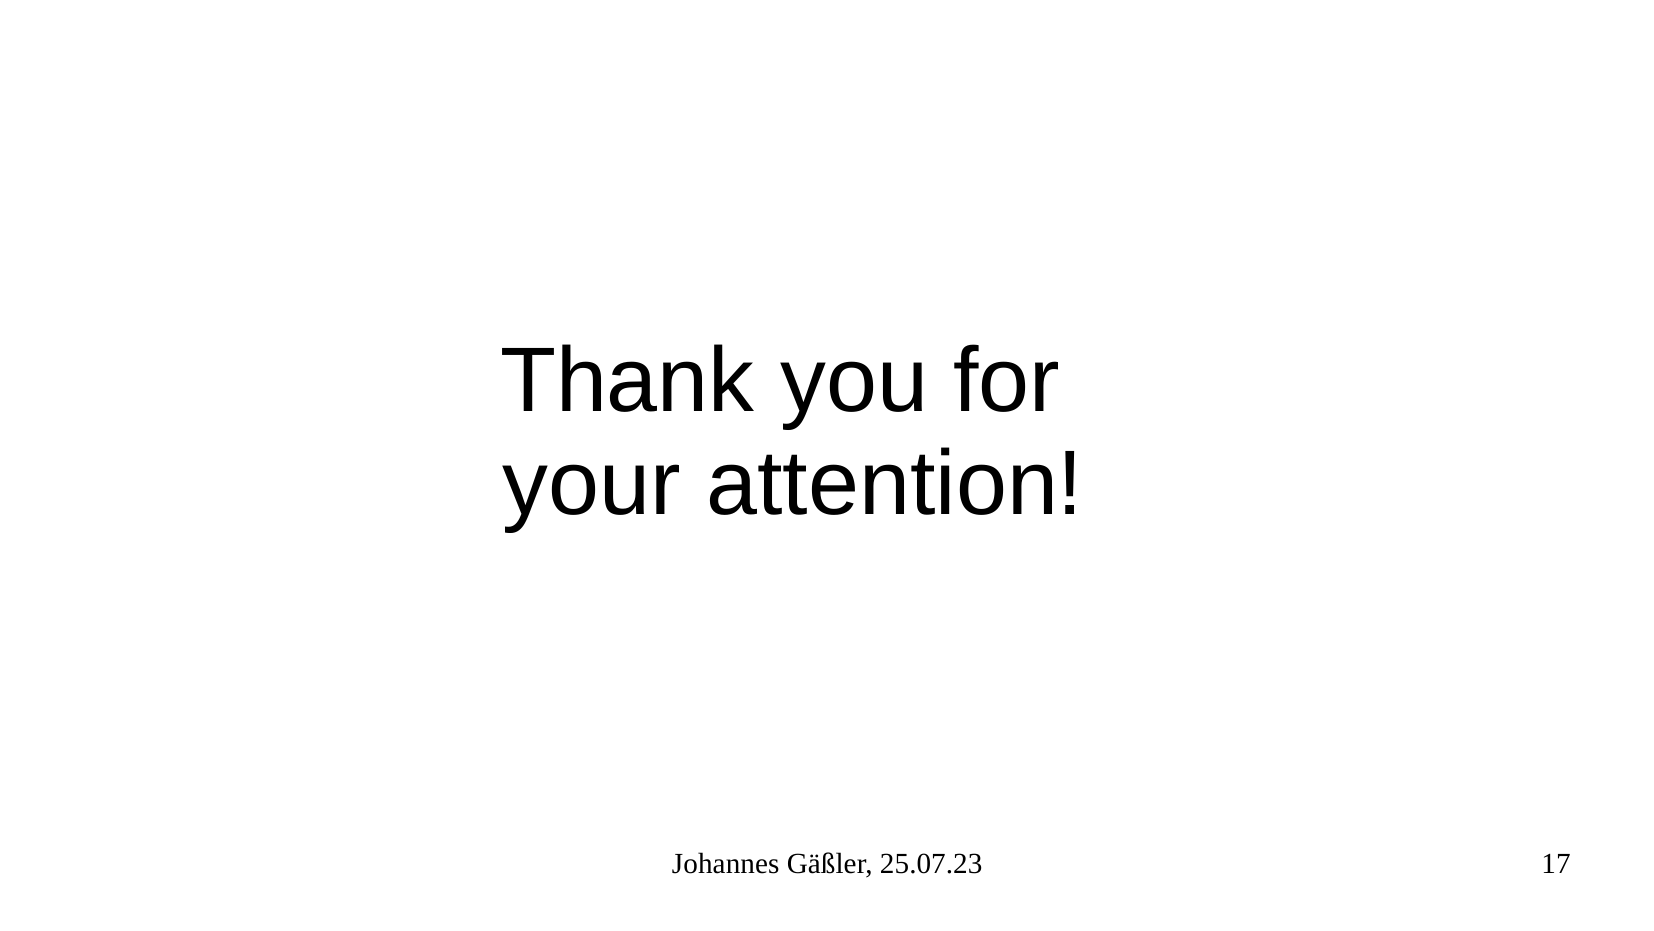

# Thank you for your attention!
Johannes Gäßler, 25.07.23
17